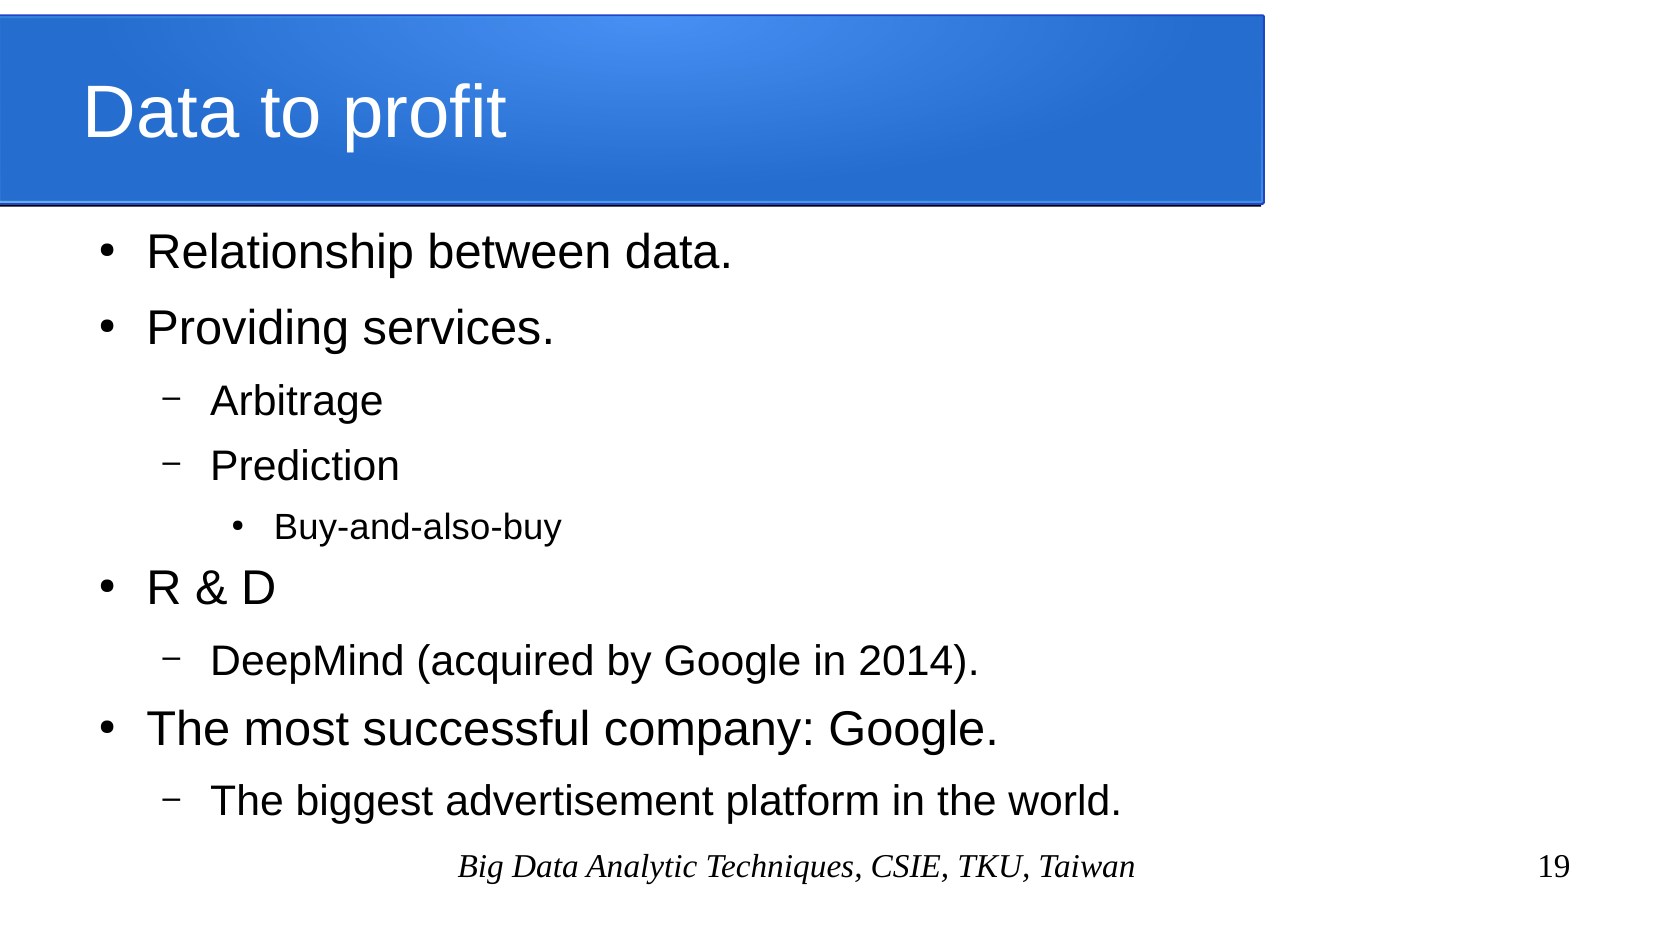

# Data to profit
Relationship between data.
Providing services.
Arbitrage
Prediction
Buy-and-also-buy
R & D
DeepMind (acquired by Google in 2014).
The most successful company: Google.
The biggest advertisement platform in the world.
Big Data Analytic Techniques, CSIE, TKU, Taiwan
19